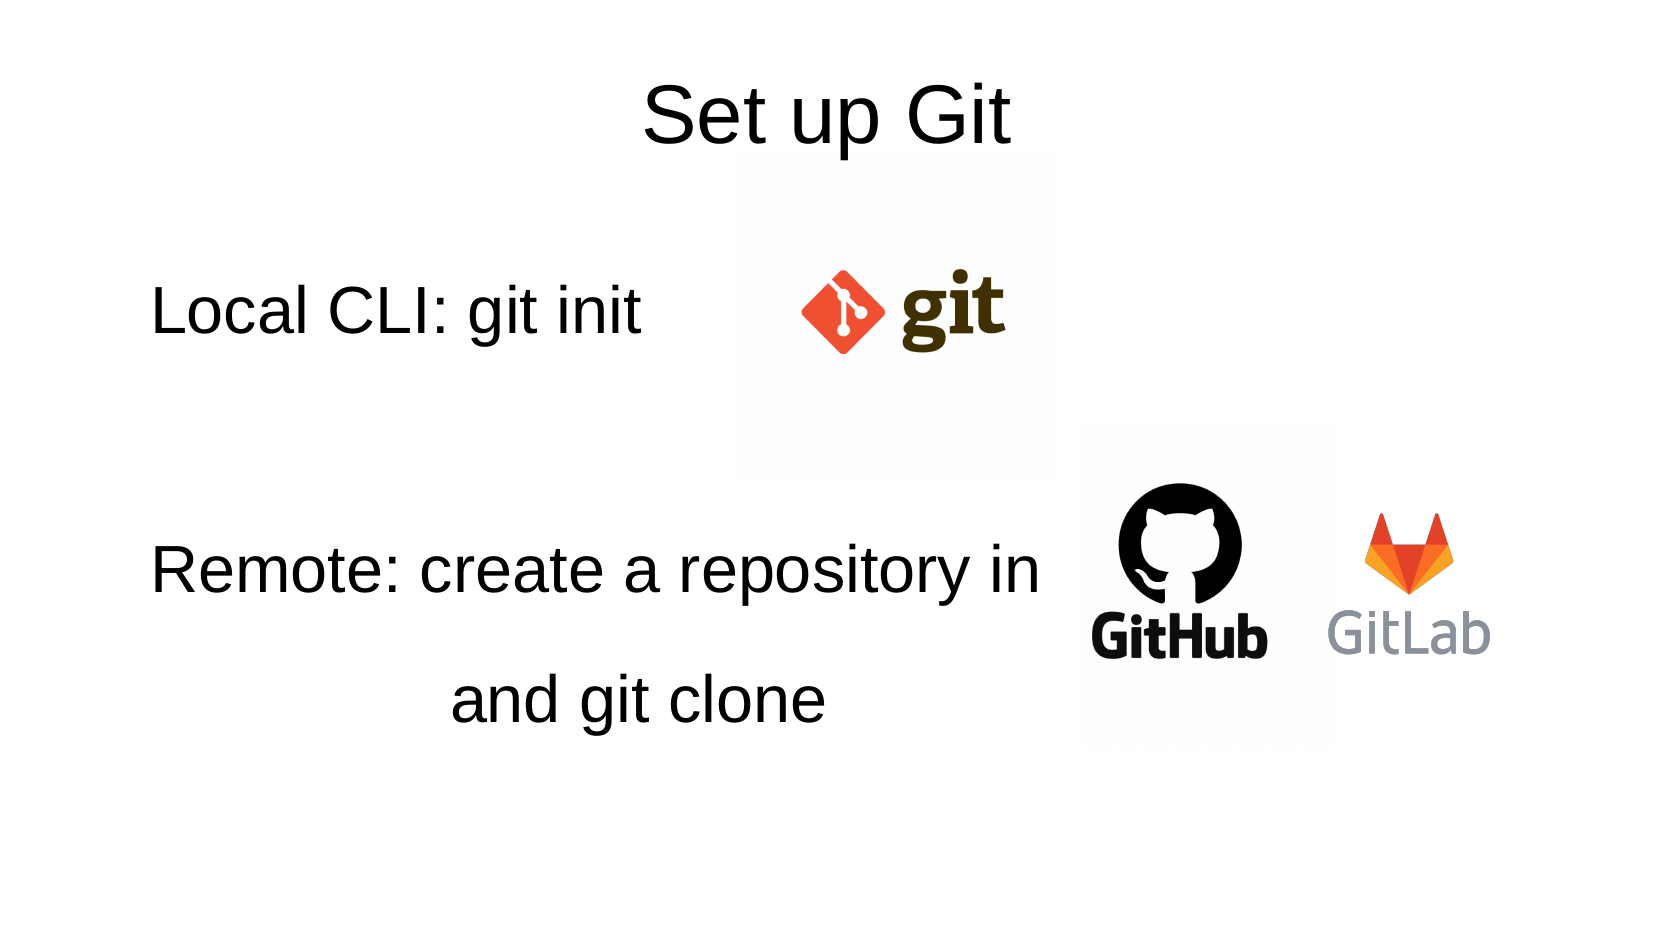

# Set up Git
Local CLI: git init
Remote: create a repository in
				and git clone